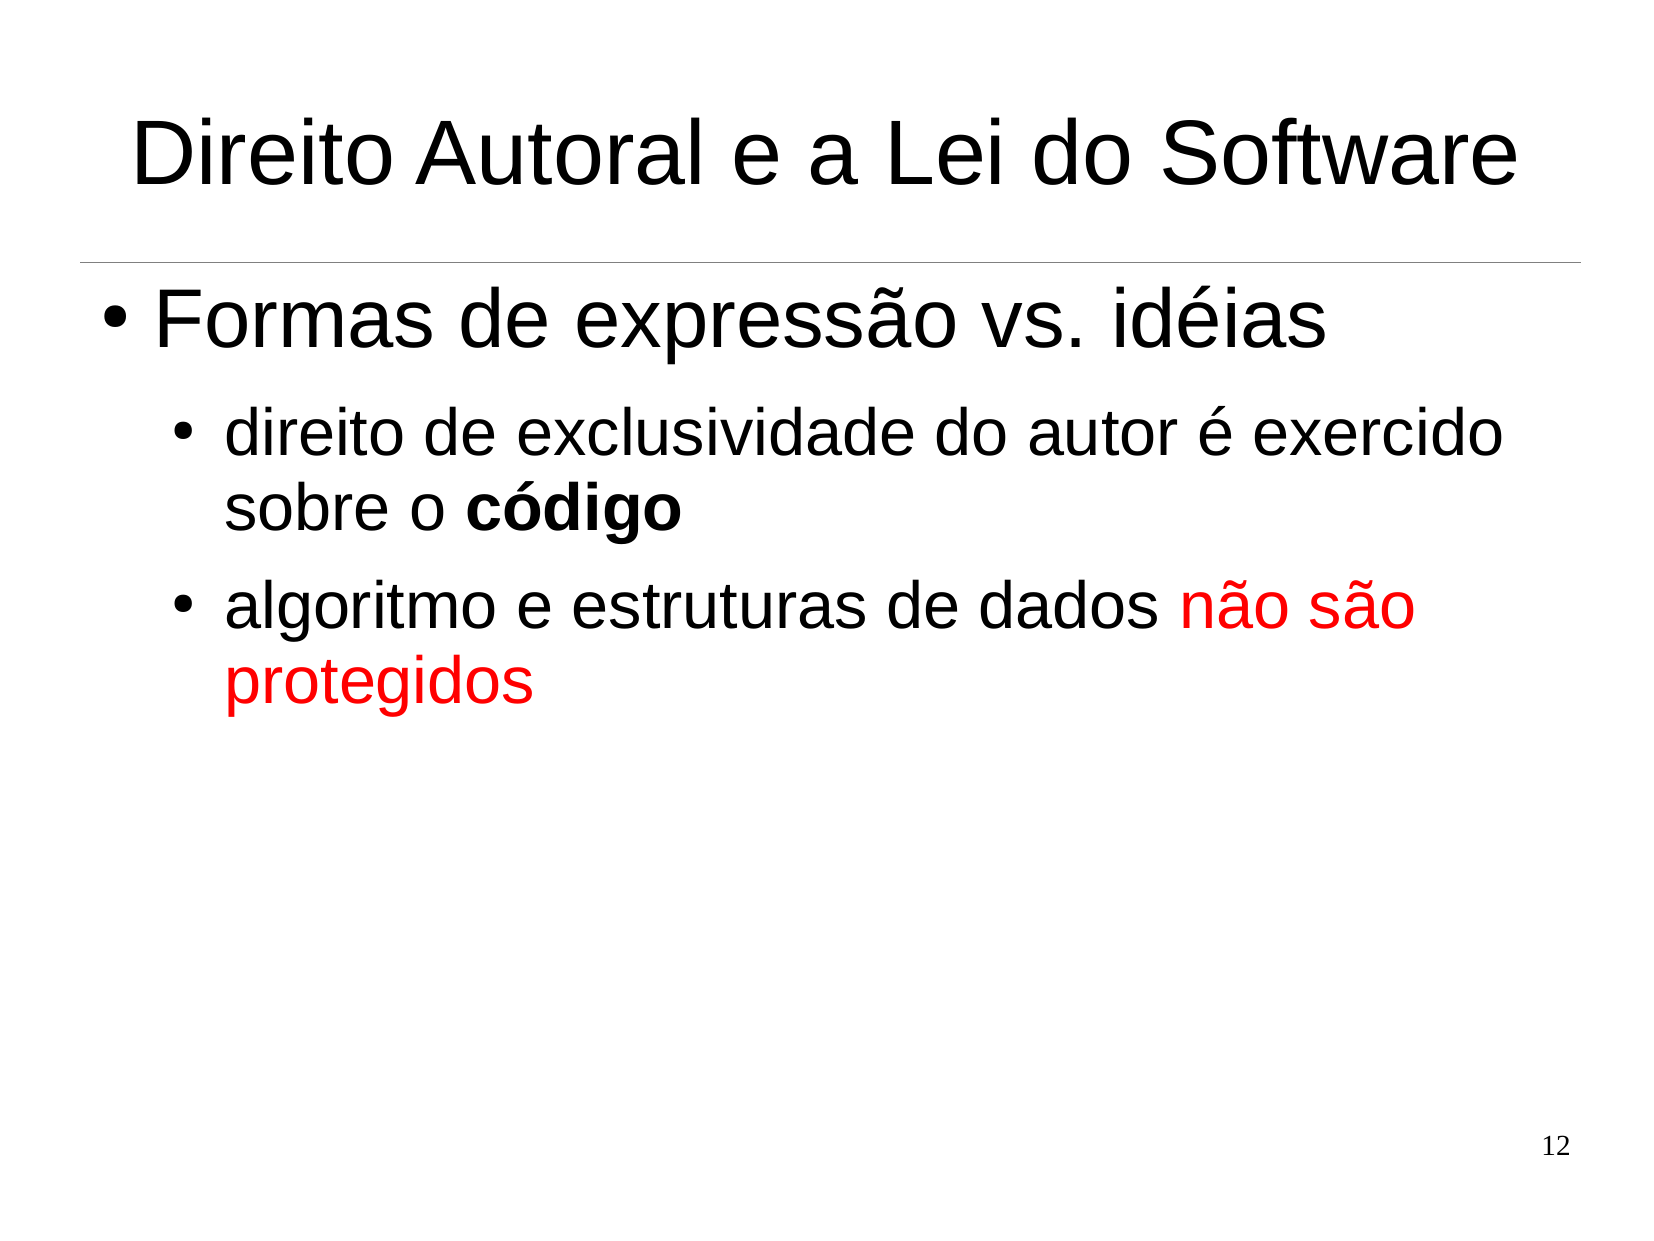

# Direito Autoral e a Lei do Software
Formas de expressão vs. idéias
direito de exclusividade do autor é exercido sobre o código
algoritmo e estruturas de dados não são protegidos
12